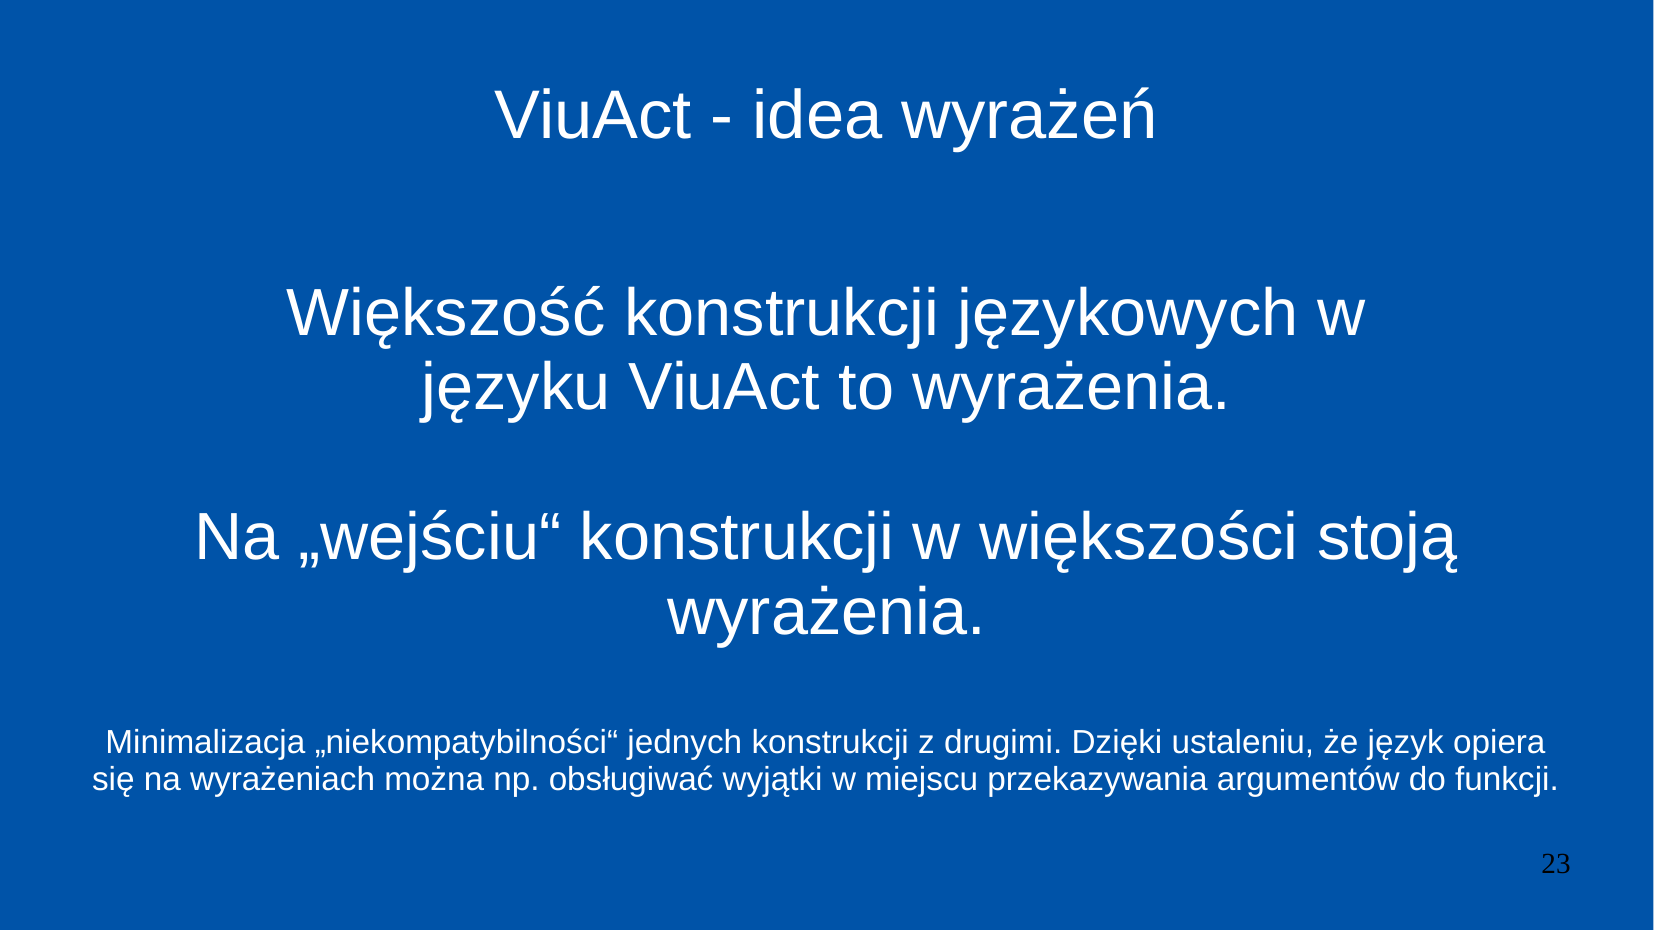

# ViuAct - idea wyrażeń
Większość konstrukcji językowych w
języku ViuAct to wyrażenia.
Na „wejściu“ konstrukcji w większości stoją wyrażenia.
Minimalizacja „niekompatybilności“ jednych konstrukcji z drugimi. Dzięki ustaleniu, że język opiera się na wyrażeniach można np. obsługiwać wyjątki w miejscu przekazywania argumentów do funkcji.
23